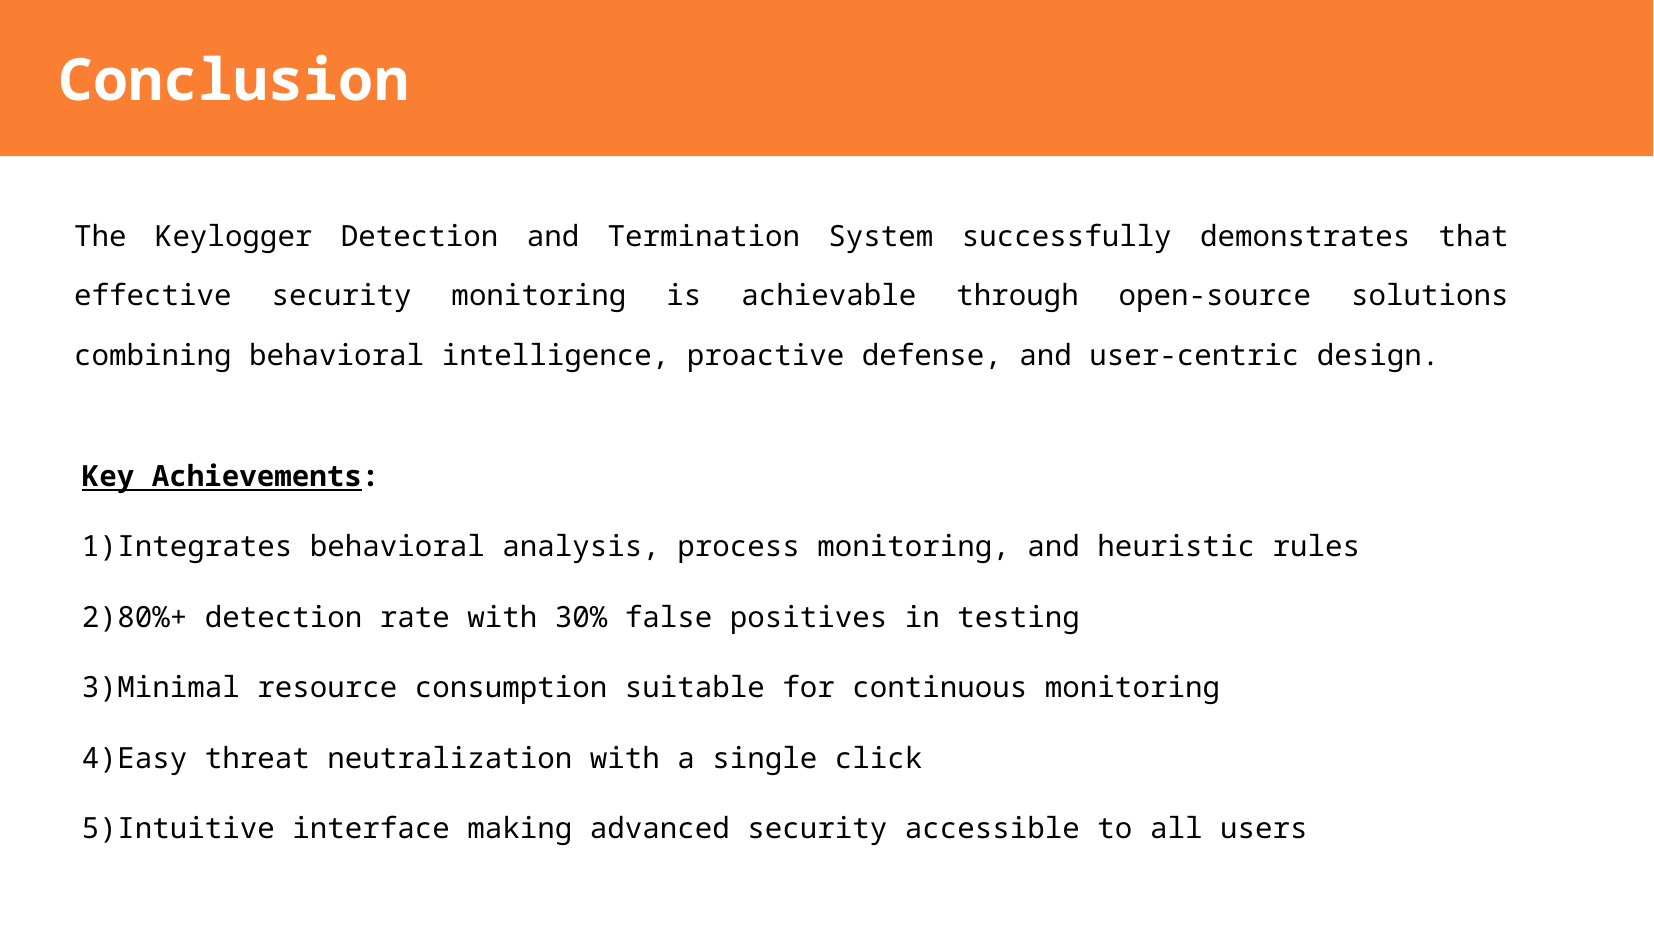

# Conclusion
The Keylogger Detection and Termination System successfully demonstrates that effective security monitoring is achievable through open-source solutions combining behavioral intelligence, proactive defense, and user-centric design.
Key Achievements:
Integrates behavioral analysis, process monitoring, and heuristic rules
80%+ detection rate with 30% false positives in testing
Minimal resource consumption suitable for continuous monitoring
Easy threat neutralization with a single click
Intuitive interface making advanced security accessible to all users